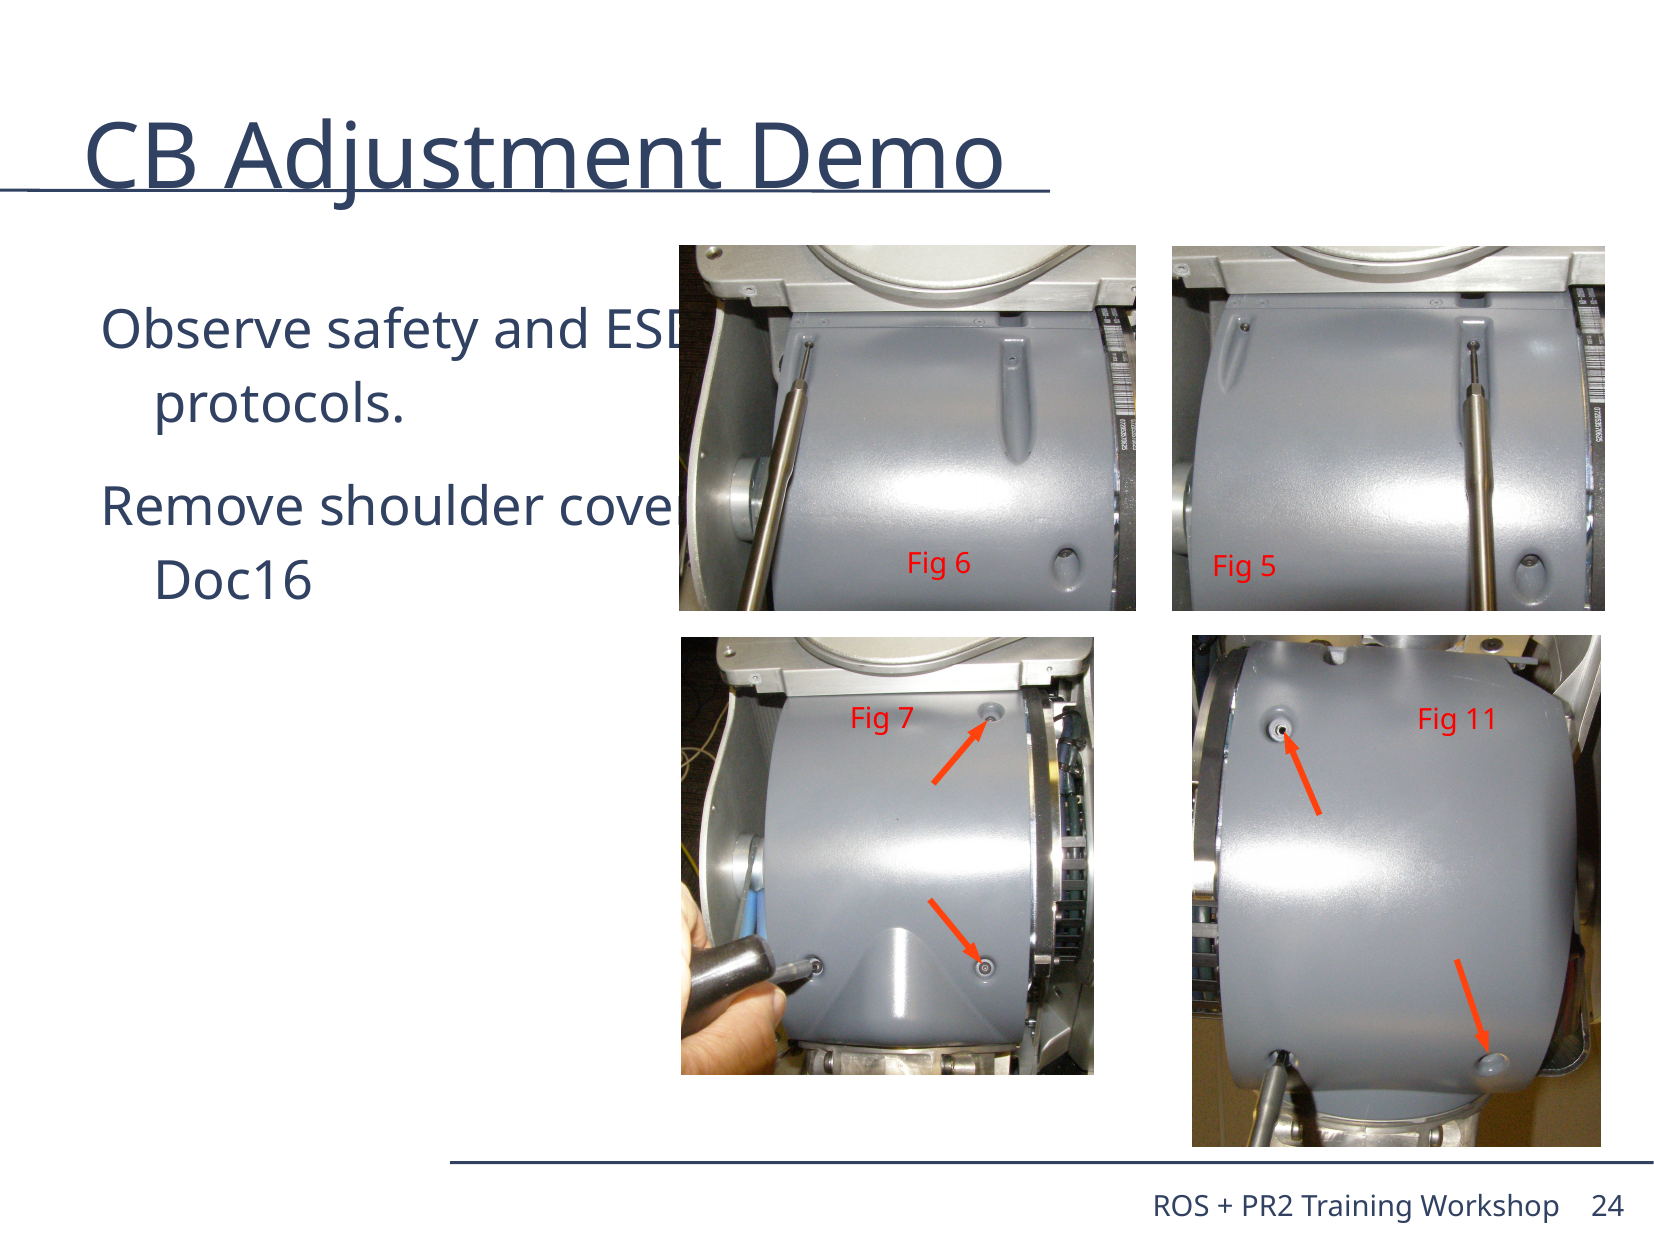

# CB Adjustment Demo
Fig 6
Fig 5
Fig 7
Observe safety and ESD protocols.
Remove shoulder covers, Doc16
Fig 11